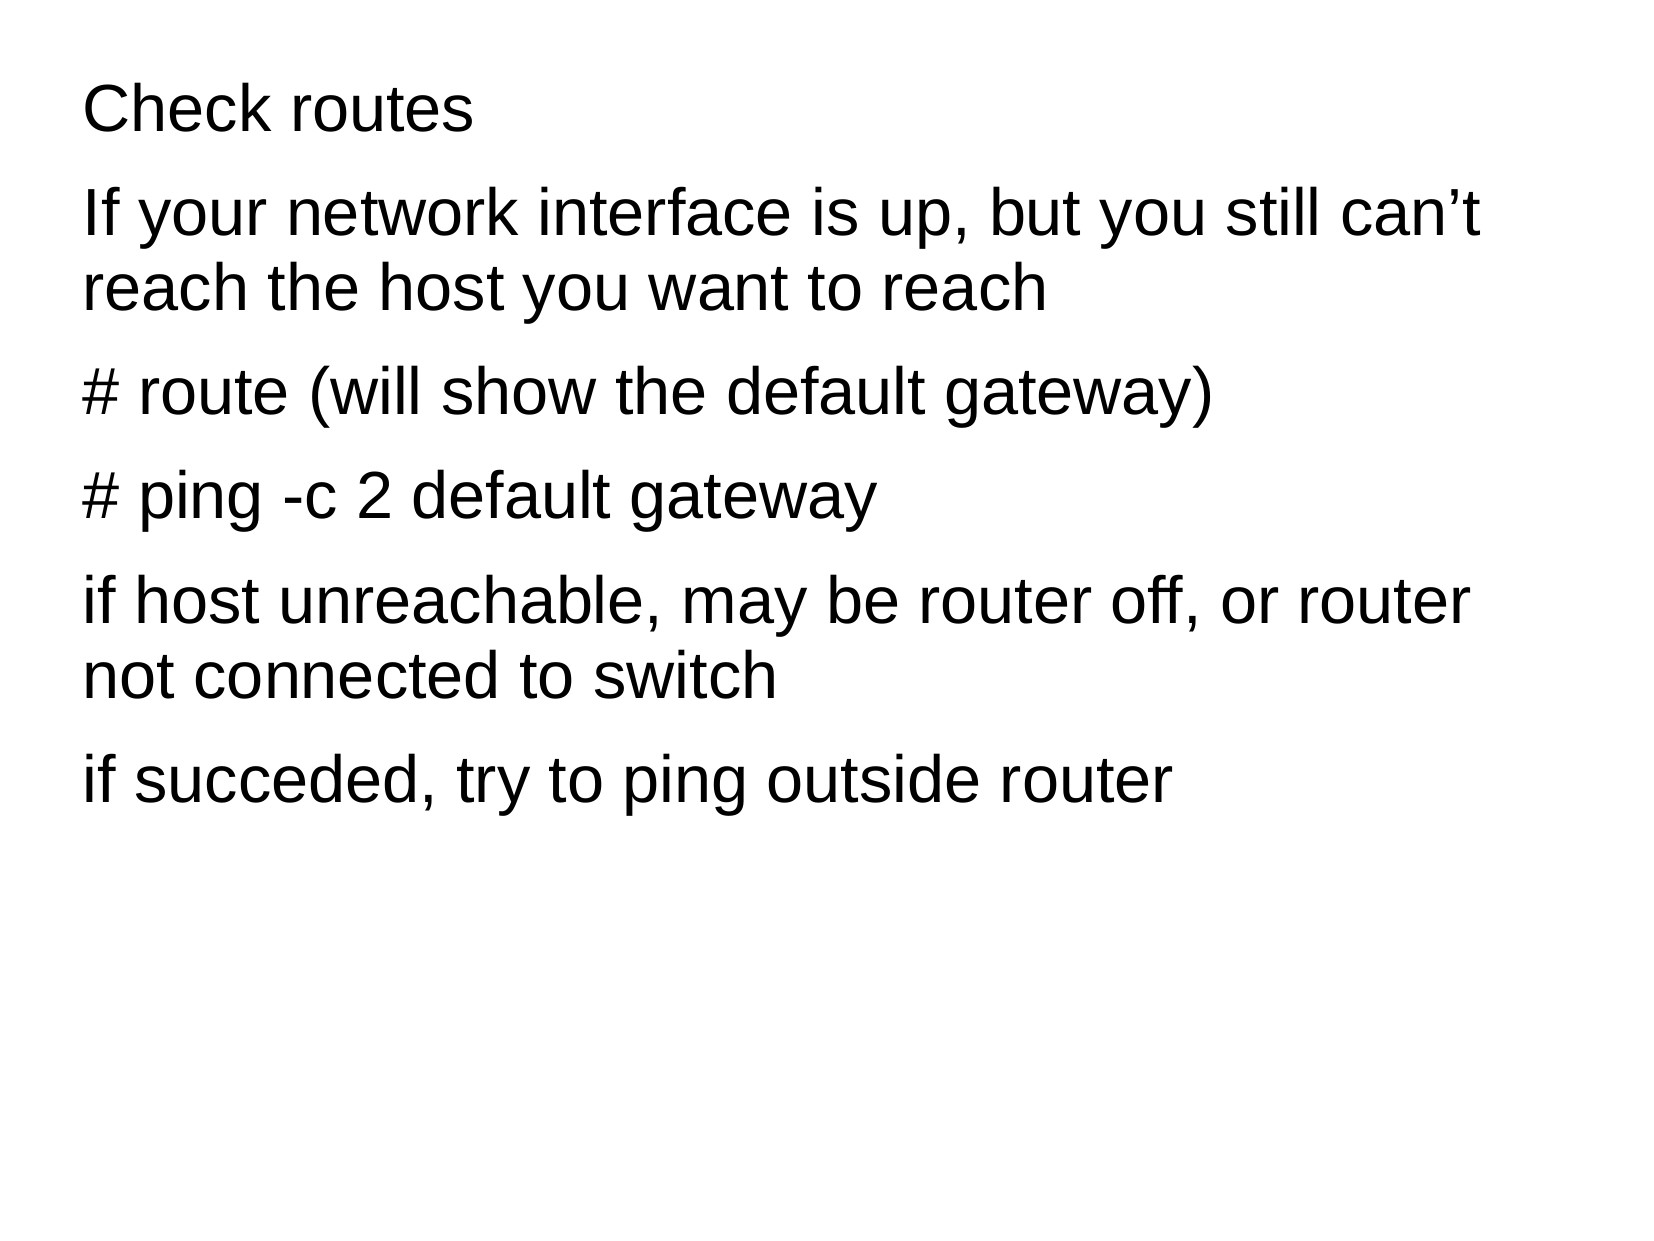

# Check routes
If your network interface is up, but you still can’t reach the host you want to reach
# route (will show the default gateway)
# ping -c 2 default gateway
if host unreachable, may be router off, or router not connected to switch
if succeded, try to ping outside router